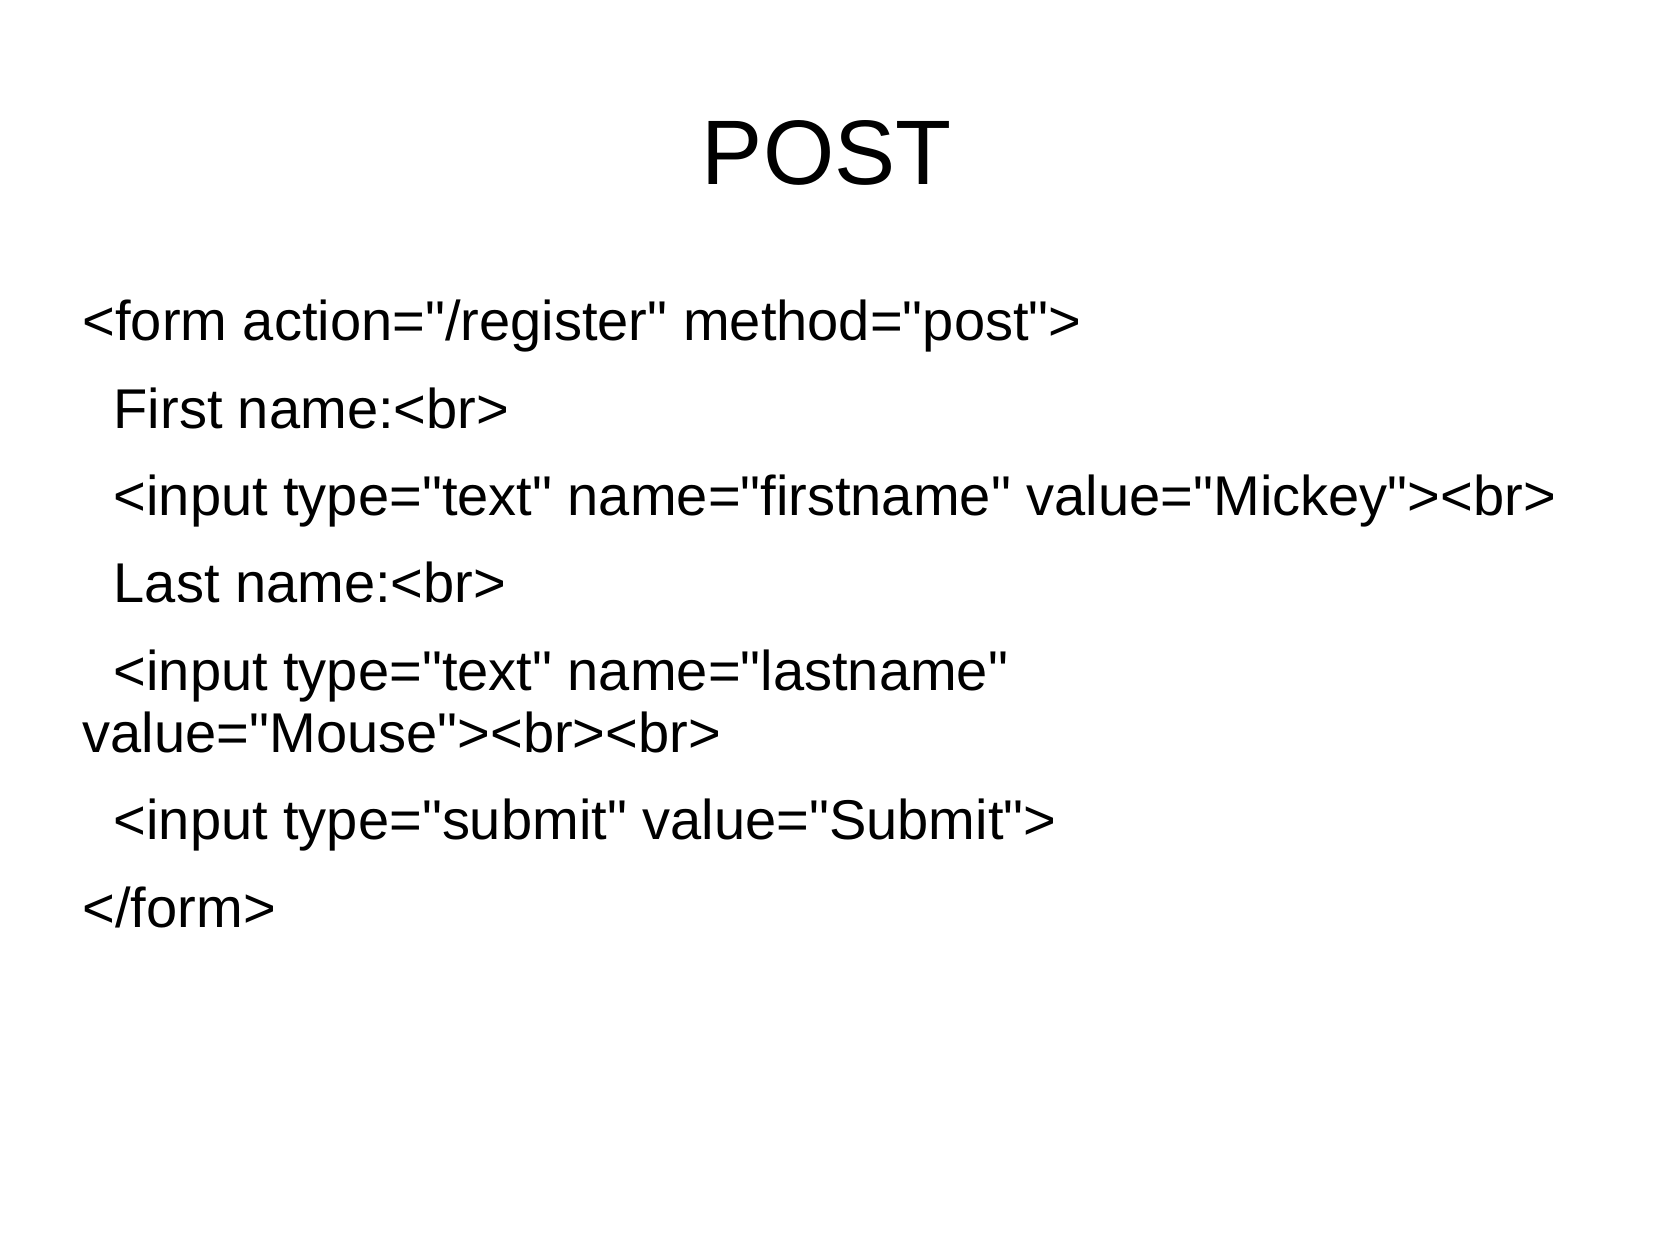

# POST
<form action="/register" method="post">
 First name:<br>
 <input type="text" name="firstname" value="Mickey"><br>
 Last name:<br>
 <input type="text" name="lastname" value="Mouse"><br><br>
 <input type="submit" value="Submit">
</form>